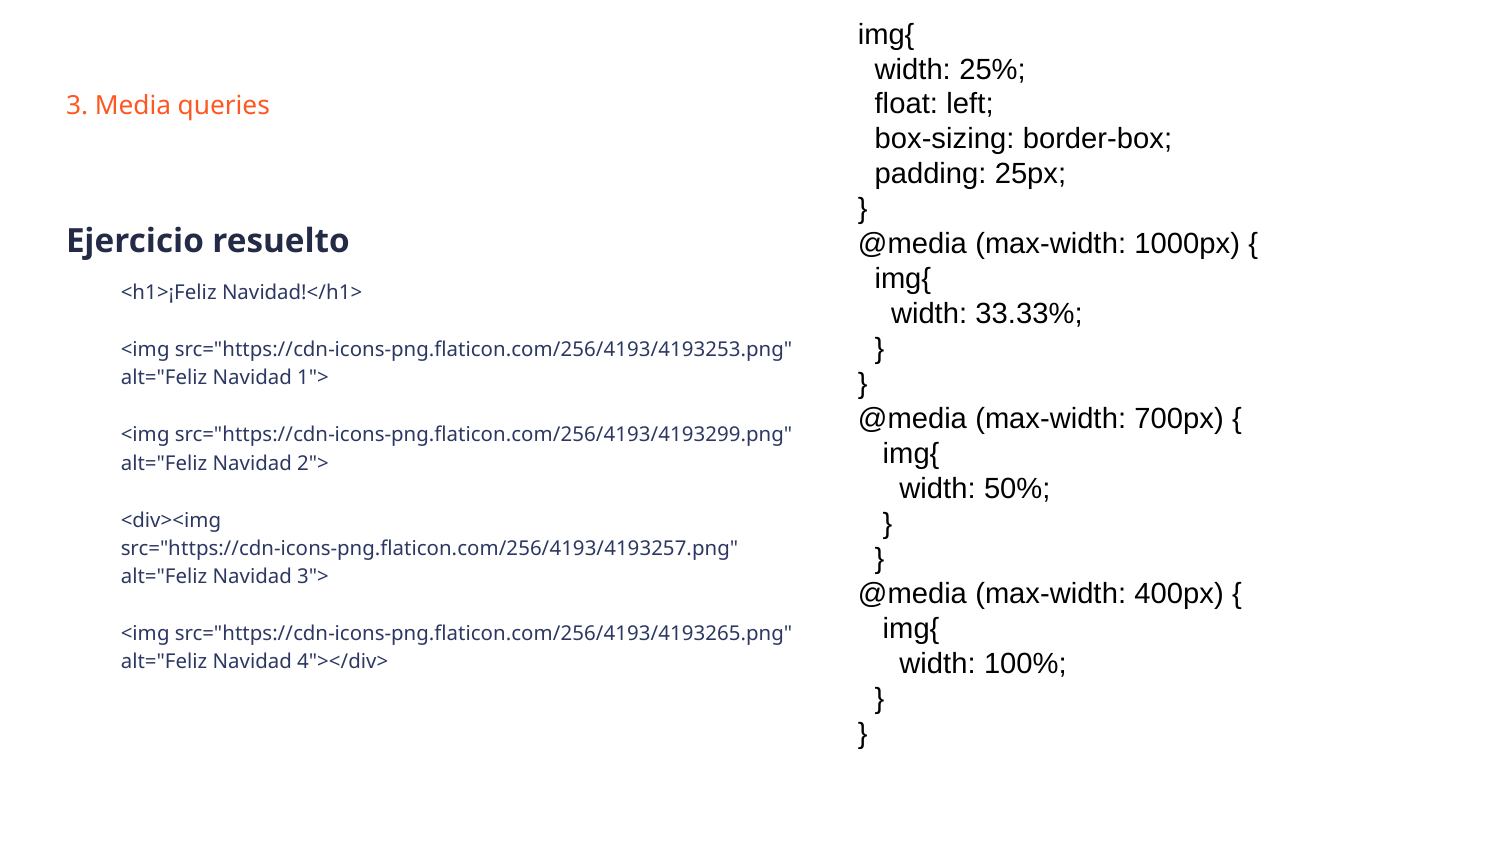

img{
 width: 25%;
 float: left;
 box-sizing: border-box;
 padding: 25px;
}
@media (max-width: 1000px) {
 img{
 width: 33.33%;
 }
}
@media (max-width: 700px) {
 img{
 width: 50%;
 }
 }
@media (max-width: 400px) {
 img{
 width: 100%;
 }
}
# 3. Media queries
Ejercicio resuelto
<h1>¡Feliz Navidad!</h1>
<img src="https://cdn-icons-png.flaticon.com/256/4193/4193253.png" alt="Feliz Navidad 1">
<img src="https://cdn-icons-png.flaticon.com/256/4193/4193299.png" alt="Feliz Navidad 2">
<div><img src="https://cdn-icons-png.flaticon.com/256/4193/4193257.png" alt="Feliz Navidad 3">
<img src="https://cdn-icons-png.flaticon.com/256/4193/4193265.png" alt="Feliz Navidad 4"></div>